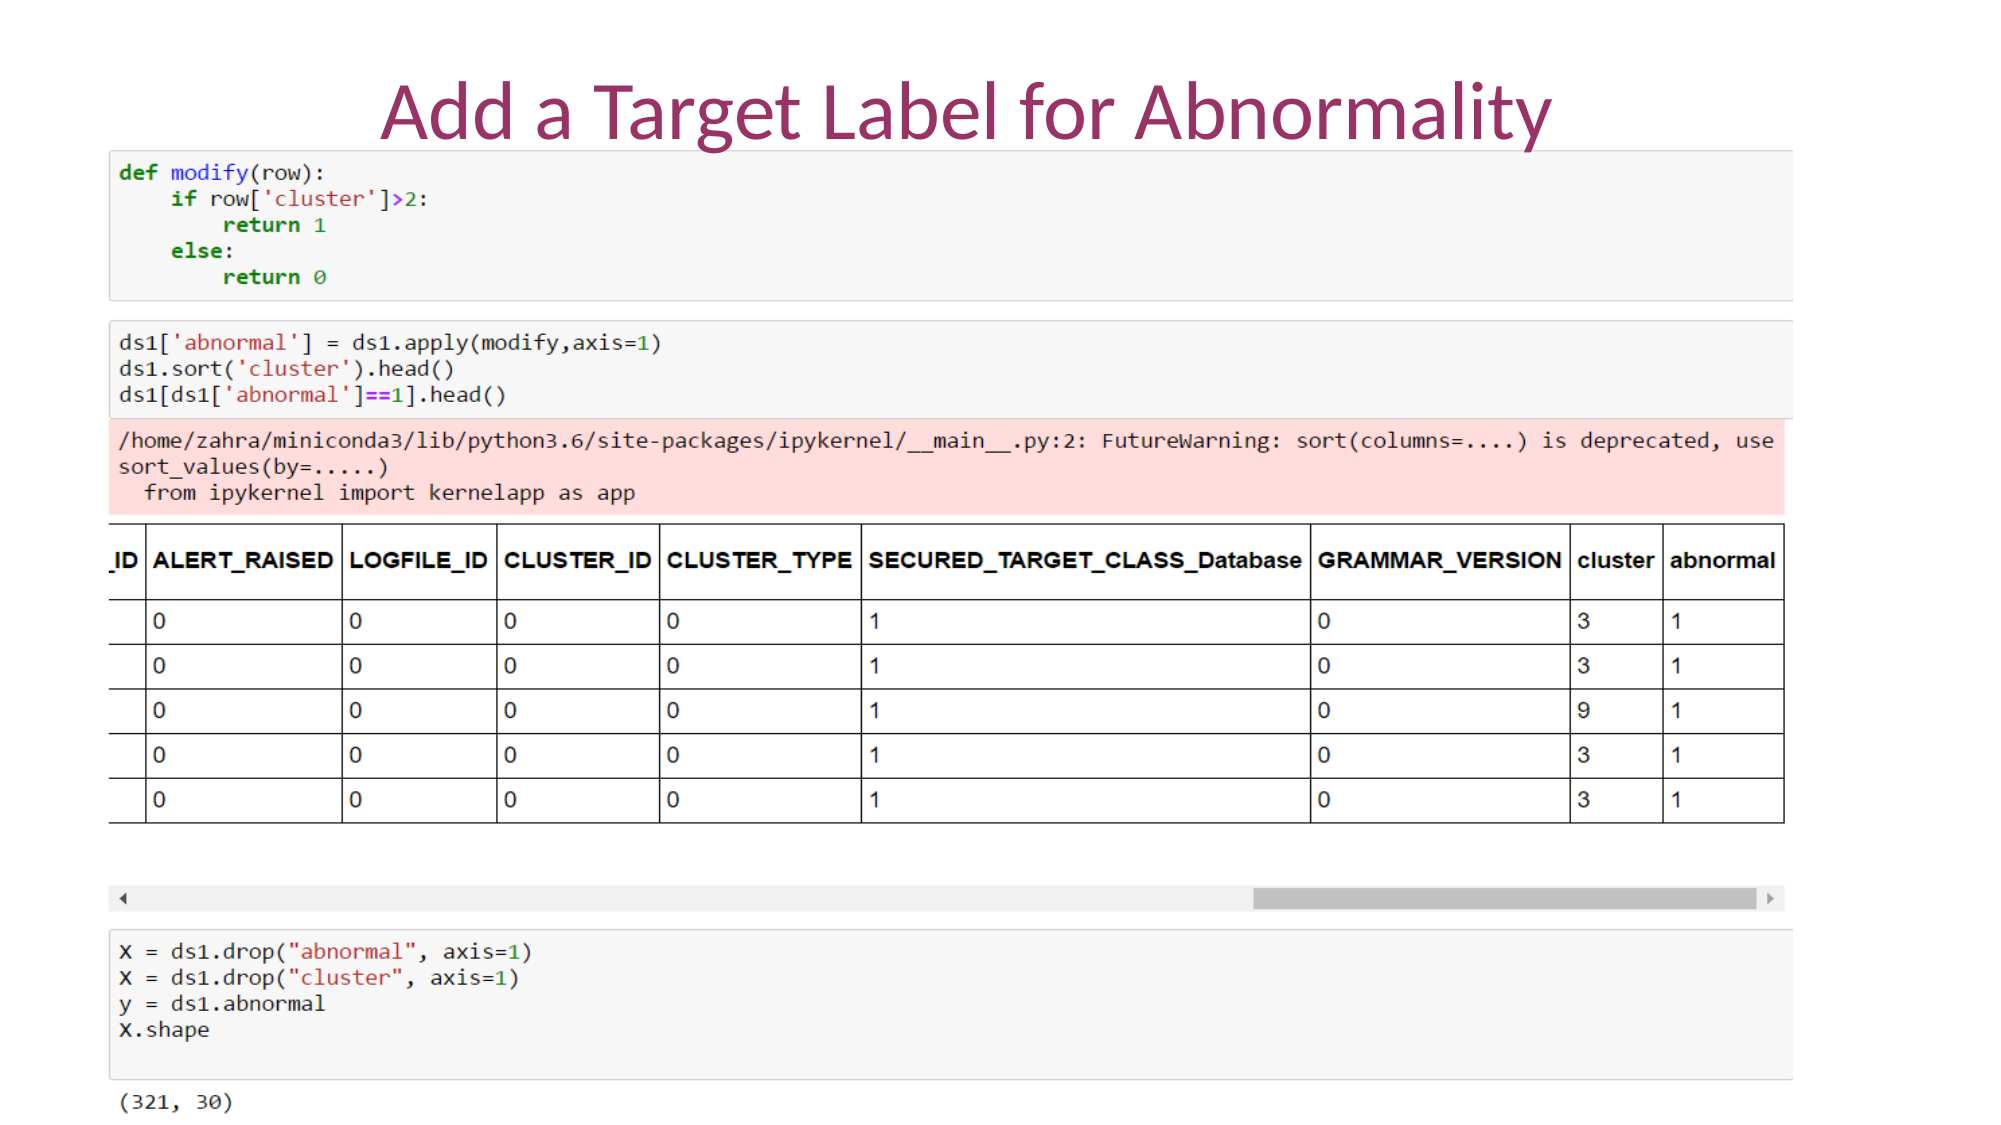

# Add a Target Label for Abnormality